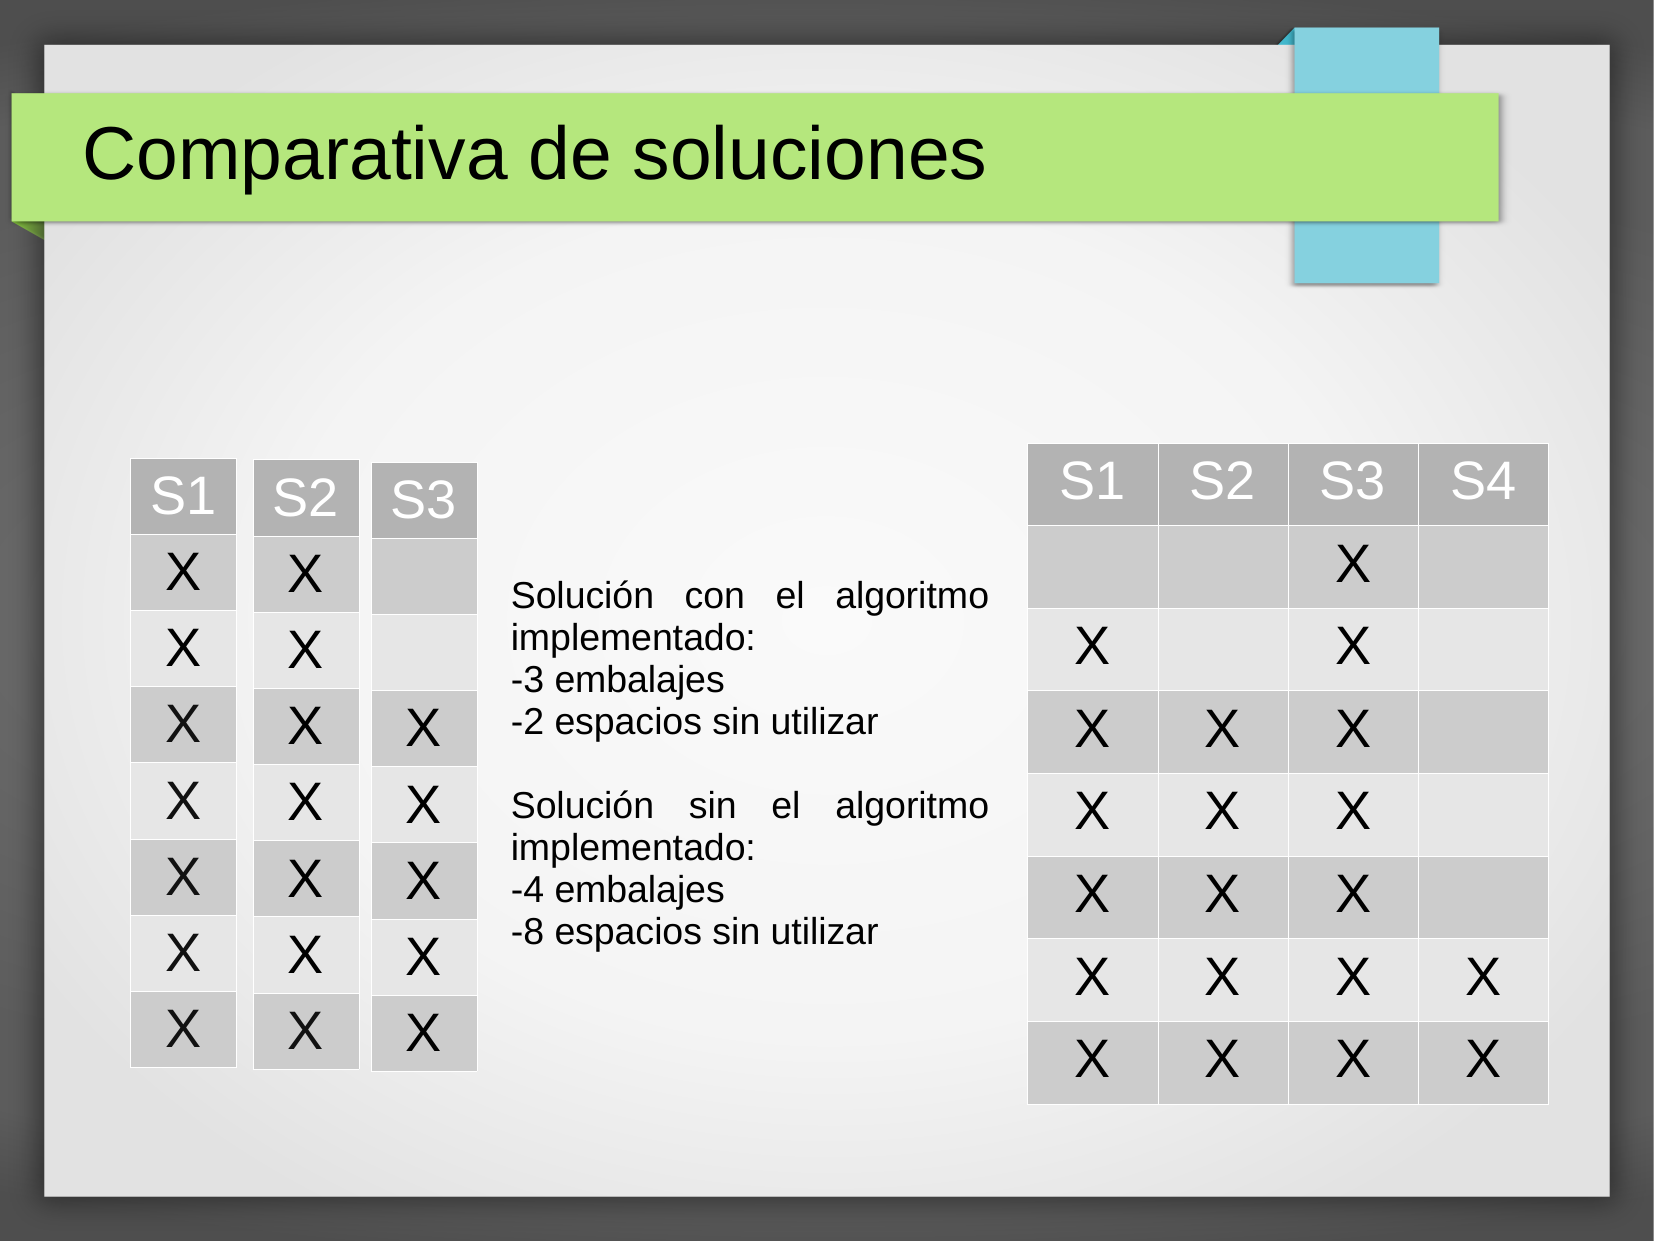

# Comparativa de soluciones
| S1 | S2 | S3 | S4 |
| --- | --- | --- | --- |
| | | X | |
| X | | X | |
| X | X | X | |
| X | X | X | |
| X | X | X | |
| X | X | X | X |
| X | X | X | X |
| S1 |
| --- |
| X |
| X |
| X |
| X |
| X |
| X |
| X |
| S2 |
| --- |
| X |
| X |
| X |
| X |
| X |
| X |
| X |
| S3 |
| --- |
| |
| |
| X |
| X |
| X |
| X |
| X |
Solución con el algoritmo implementado:
-3 embalajes
-2 espacios sin utilizar
Solución sin el algoritmo implementado:
-4 embalajes
-8 espacios sin utilizar